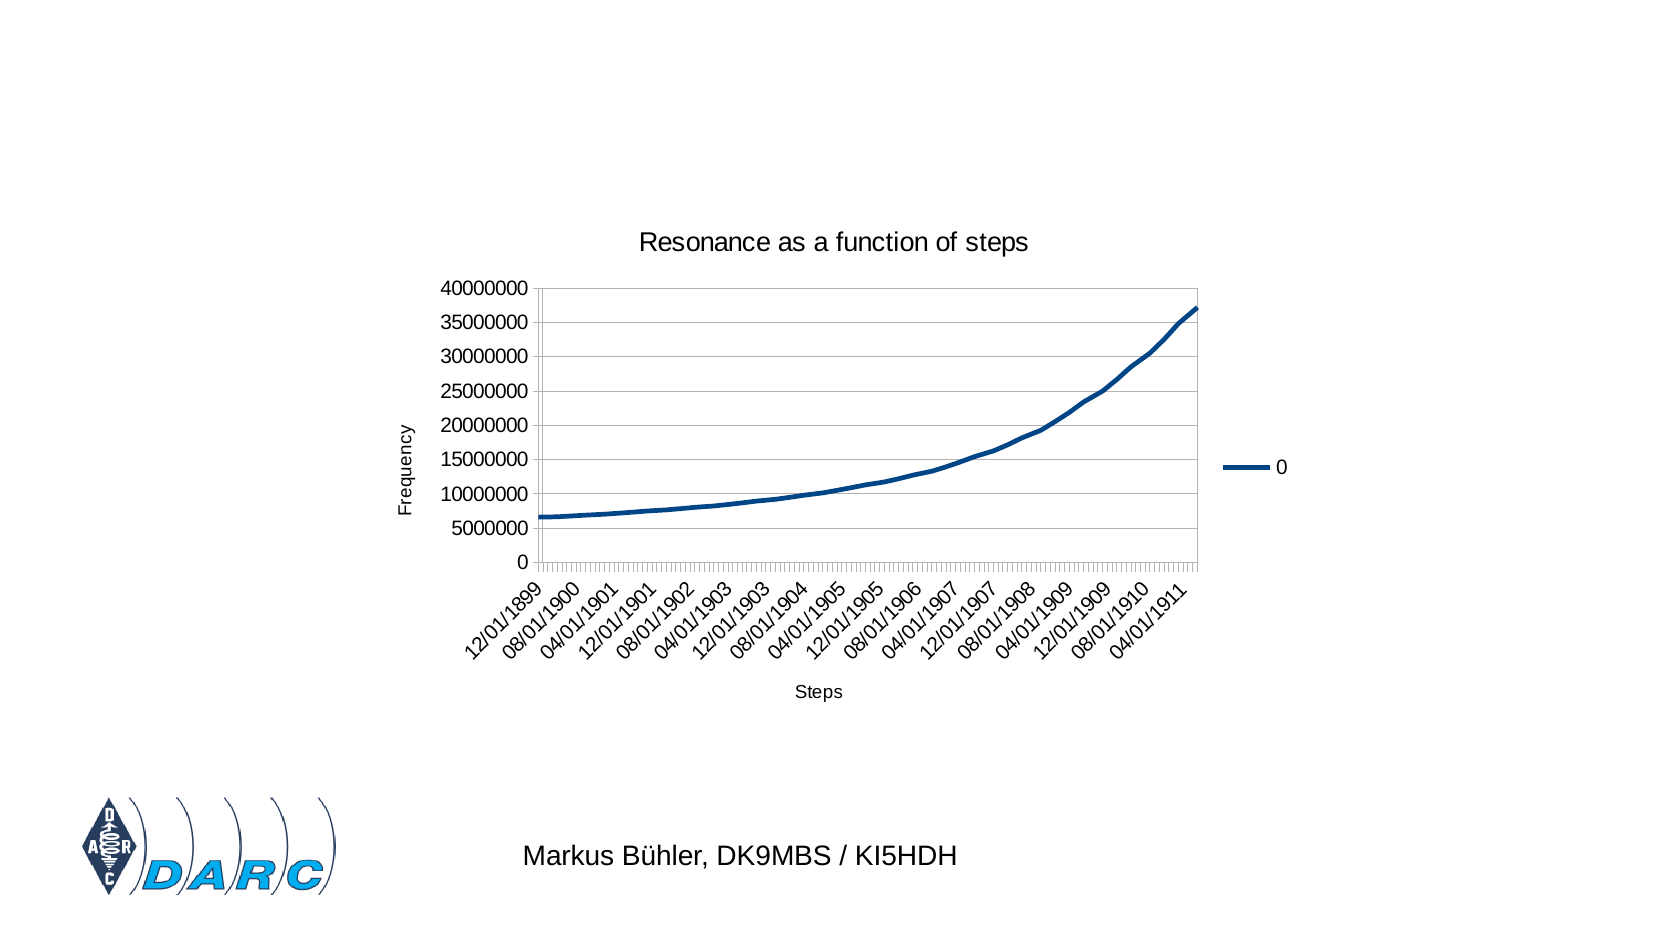

#
### Chart: Resonance as a function of steps
| Category | 0 |
|---|---|
| 0 | 6609684.0 |
| 100 | 6665896.0 |
| 200 | 6780482.0 |
| 300 | 6904797.0 |
| 400 | 7042120.0 |
| 500 | 7186840.0 |
| 600 | 7343440.0 |
| 700 | 7504360.0 |
| 800 | 7671760.0 |
| 900 | 7851040.0 |
| 1000 | 8042280.0 |
| 1100 | 8242450.0 |
| 1200 | 8458850.0 |
| 1300 | 8699054.0 |
| 1400 | 8951160.0 |
| 1500 | 9212807.0 |
| 1600 | 9499272.0 |
| 1700 | 9810600.0 |
| 1800 | 10152196.0 |
| 1900 | 10522979.0 |
| 2000 | 10909977.0 |
| 2100 | 11315353.0 |
| 2200 | 11750995.0 |
| 2300 | 12213663.0 |
| 2400 | 12739029.0 |
| 2500 | 13318445.0 |
| 2600 | 13964883.0 |
| 2700 | 14674123.0 |
| 2800 | 15446076.0 |
| 2900 | 16282899.0 |
| 3000 | 17178105.0 |
| 3100 | 18190077.0 |
| 3200 | 19305841.0 |
| 3300 | 20564232.0 |
| 3400 | 21906834.0 |
| 3500 | 23418072.0 |
| 3600 | 25007142.0 |
| 3700 | 26696745.0 |
| 3800 | 28550660.0 |
| 3900 | 30555915.0 |
| 4000 | 32572899.0 |
| 4100 | 34864725.0 |
| 4200 | 37221414.0 |
Markus Bühler, DK9MBS / KI5HDH